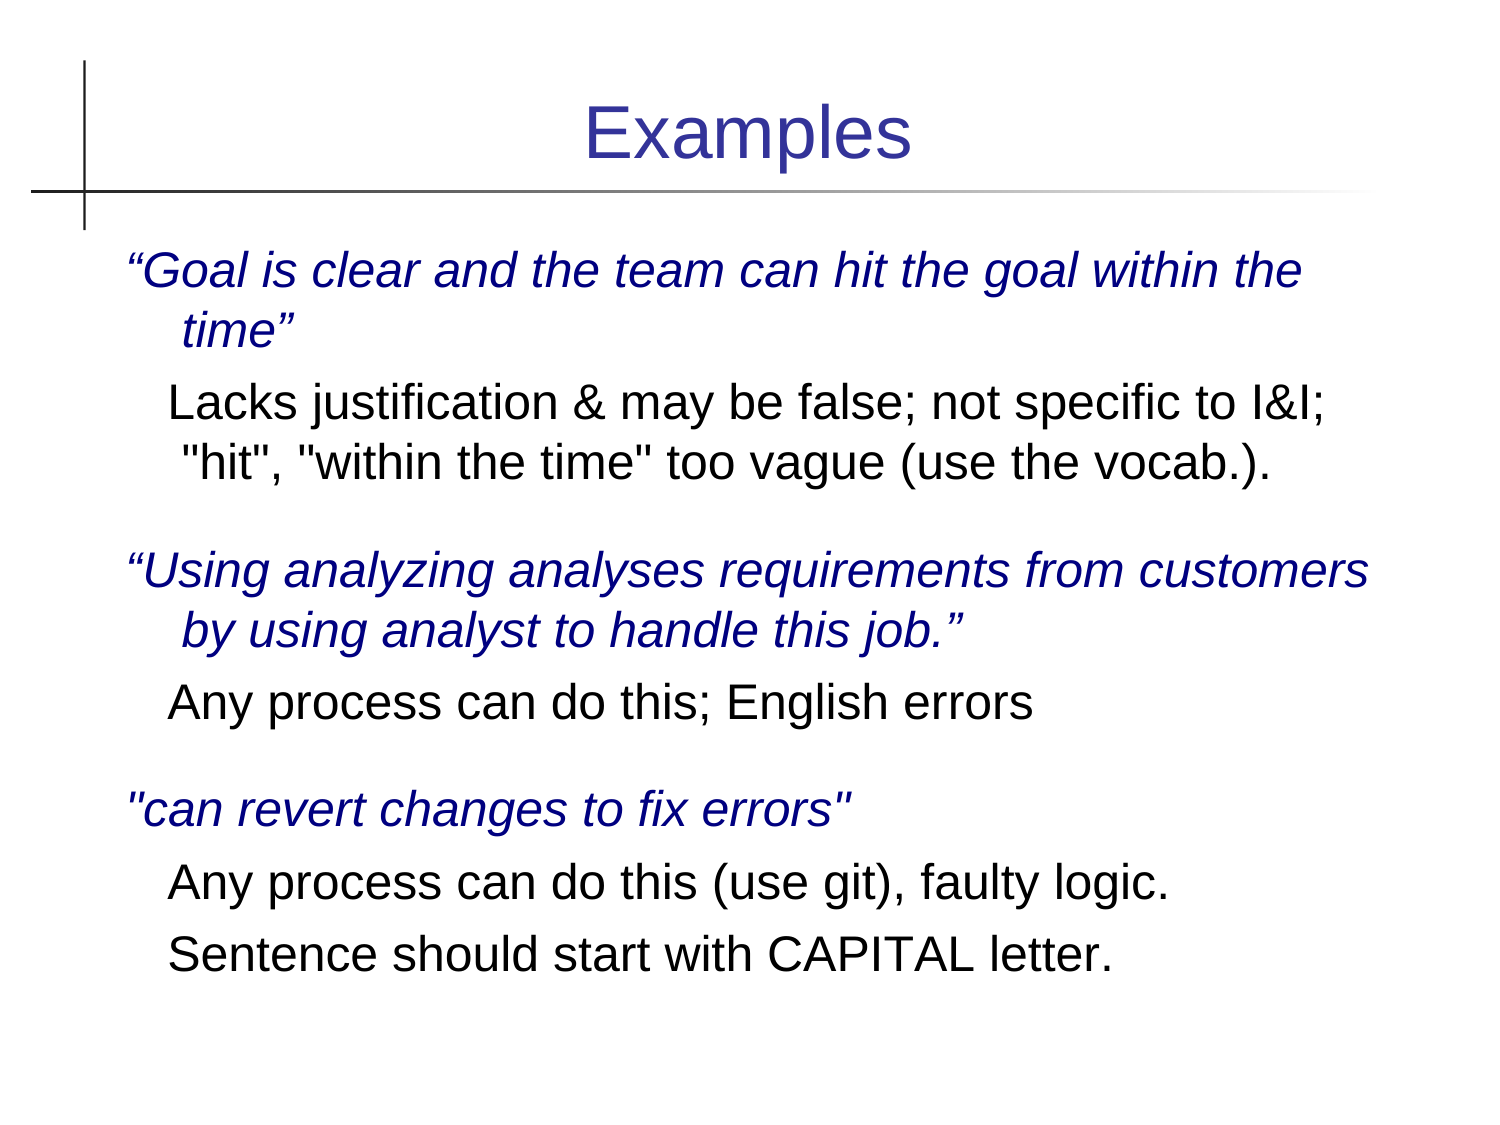

# Examples
“Goal is clear and the team can hit the goal within the time”
 Lacks justification & may be false; not specific to I&I; "hit", "within the time" too vague (use the vocab.).
“Using analyzing analyses requirements from customers by using analyst to handle this job.”
 Any process can do this; English errors
"can revert changes to fix errors"
 Any process can do this (use git), faulty logic.
 Sentence should start with CAPITAL letter.